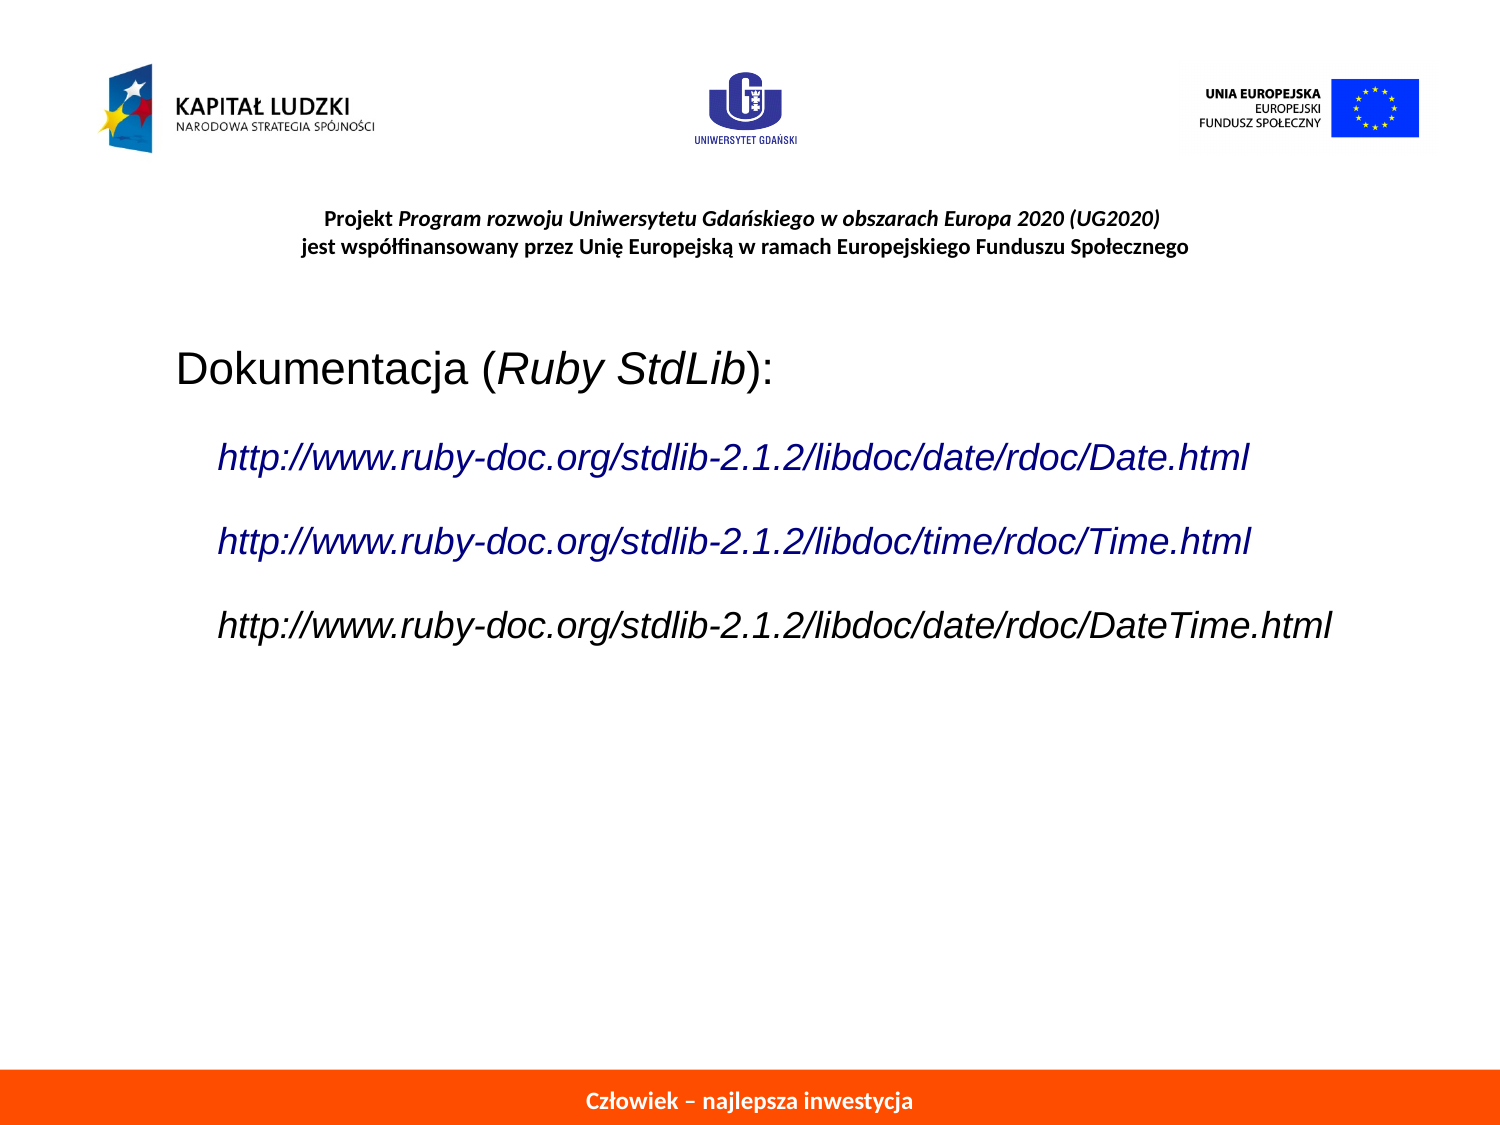

Projekt Program rozwoju Uniwersytetu Gdańskiego w obszarach Europa 2020 (UG2020)
jest współfinansowany przez Unię Europejską w ramach Europejskiego Funduszu Społecznego
Dokumentacja (Ruby StdLib):
 http://www.ruby-doc.org/stdlib-2.1.2/libdoc/date/rdoc/Date.html
 http://www.ruby-doc.org/stdlib-2.1.2/libdoc/time/rdoc/Time.html
 http://www.ruby-doc.org/stdlib-2.1.2/libdoc/date/rdoc/DateTime.html
Człowiek – najlepsza inwestycja